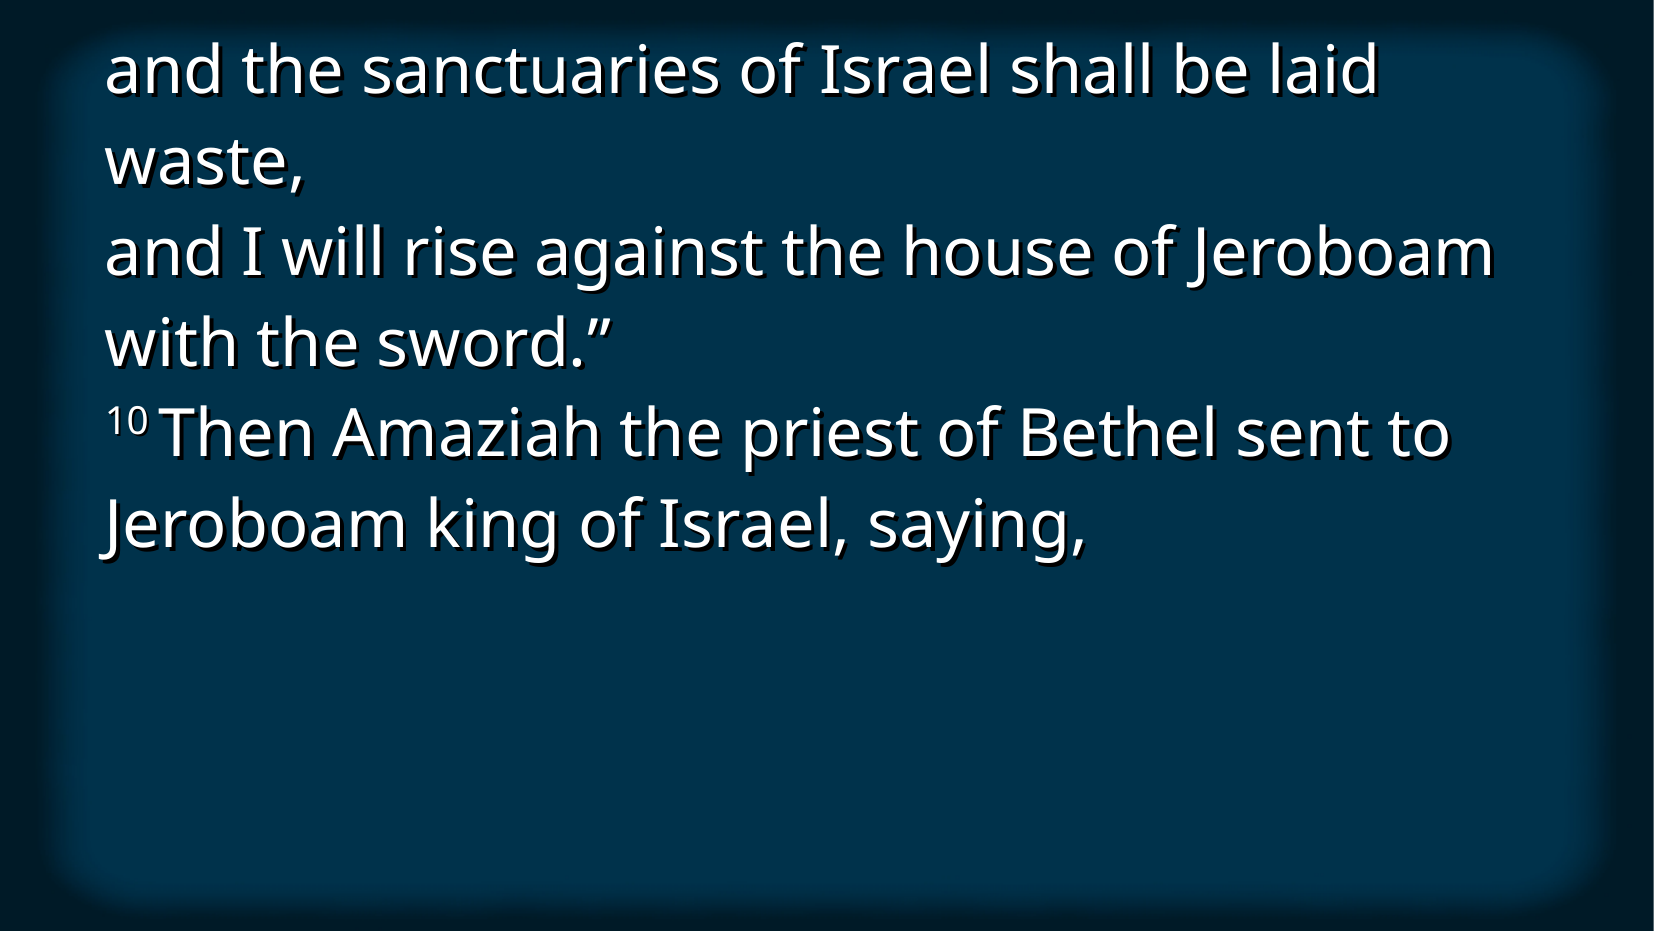

and the sanctuaries of Israel shall be laid waste,
and I will rise against the house of Jeroboam with the sword.”
10 Then Amaziah the priest of Bethel sent to Jeroboam king of Israel, saying,